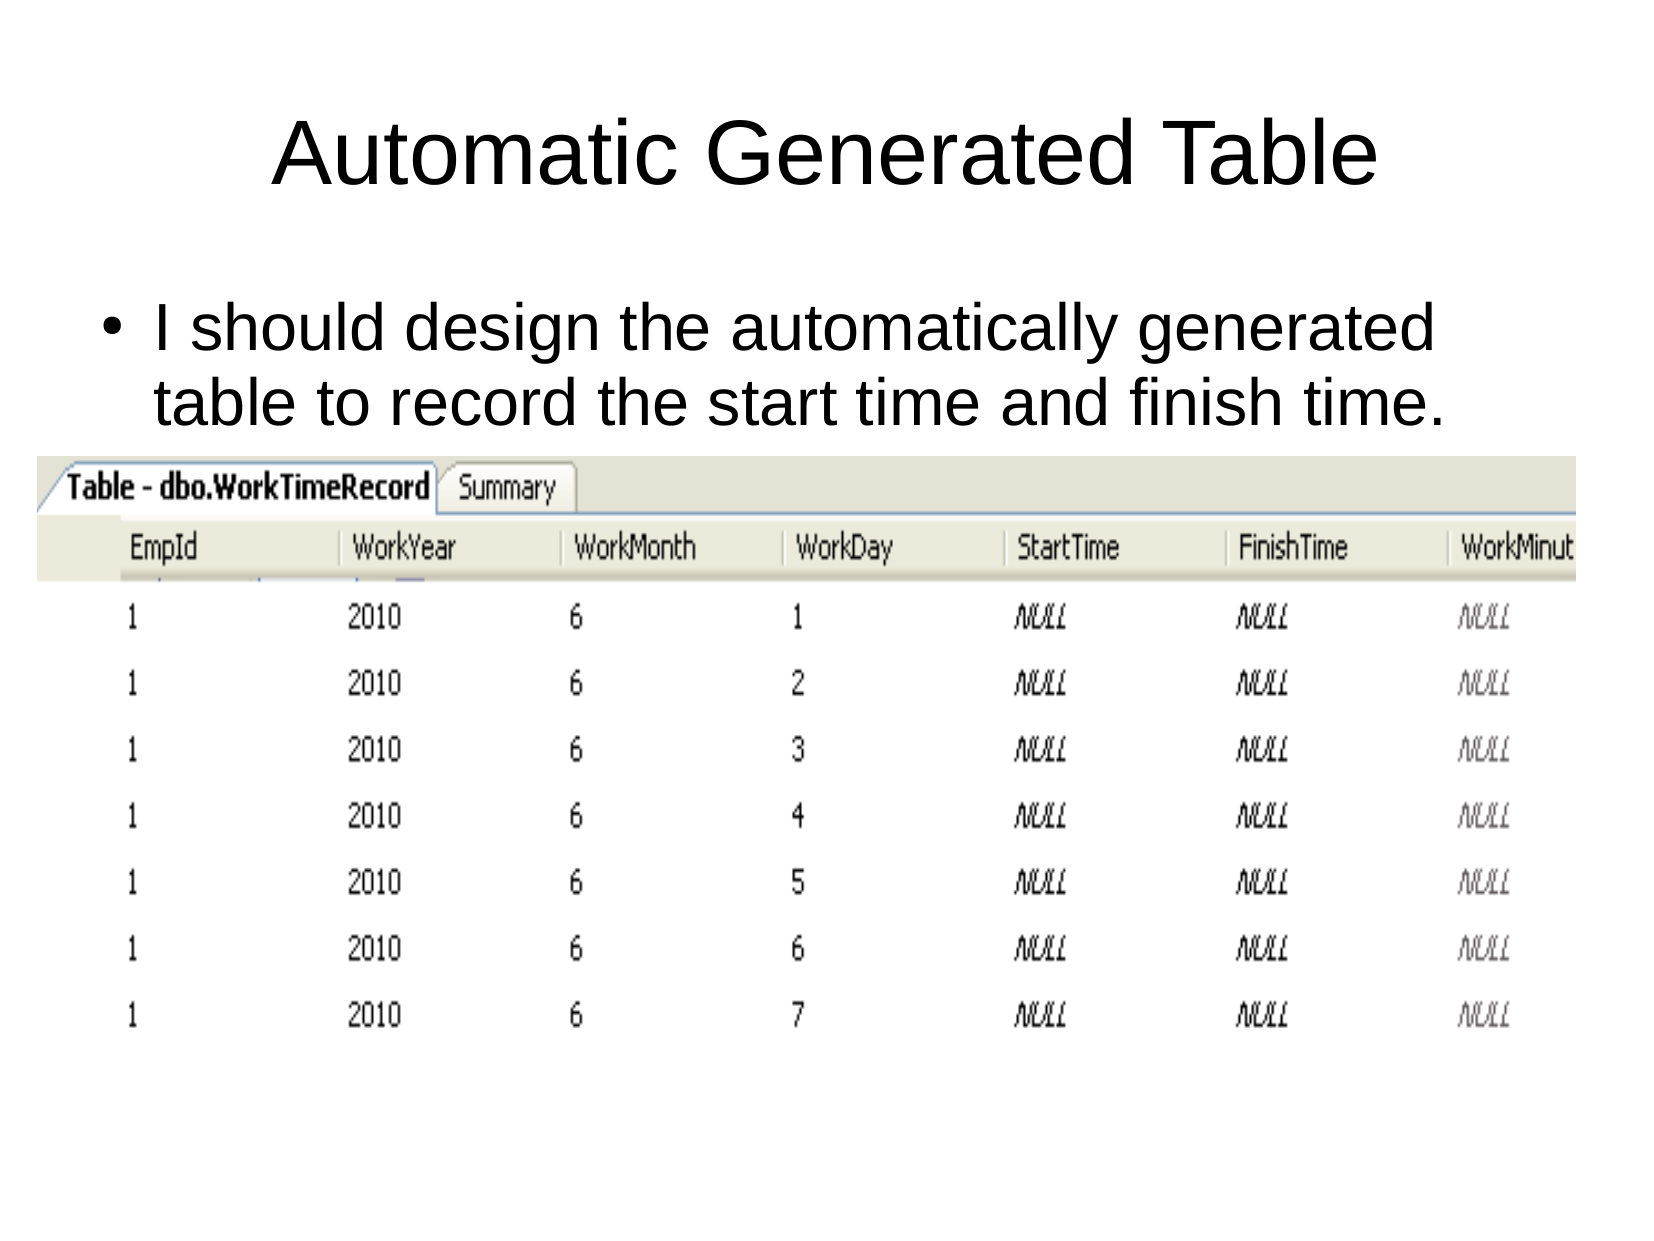

# Automatic Generated Table
I should design the automatically generated table to record the start time and finish time.